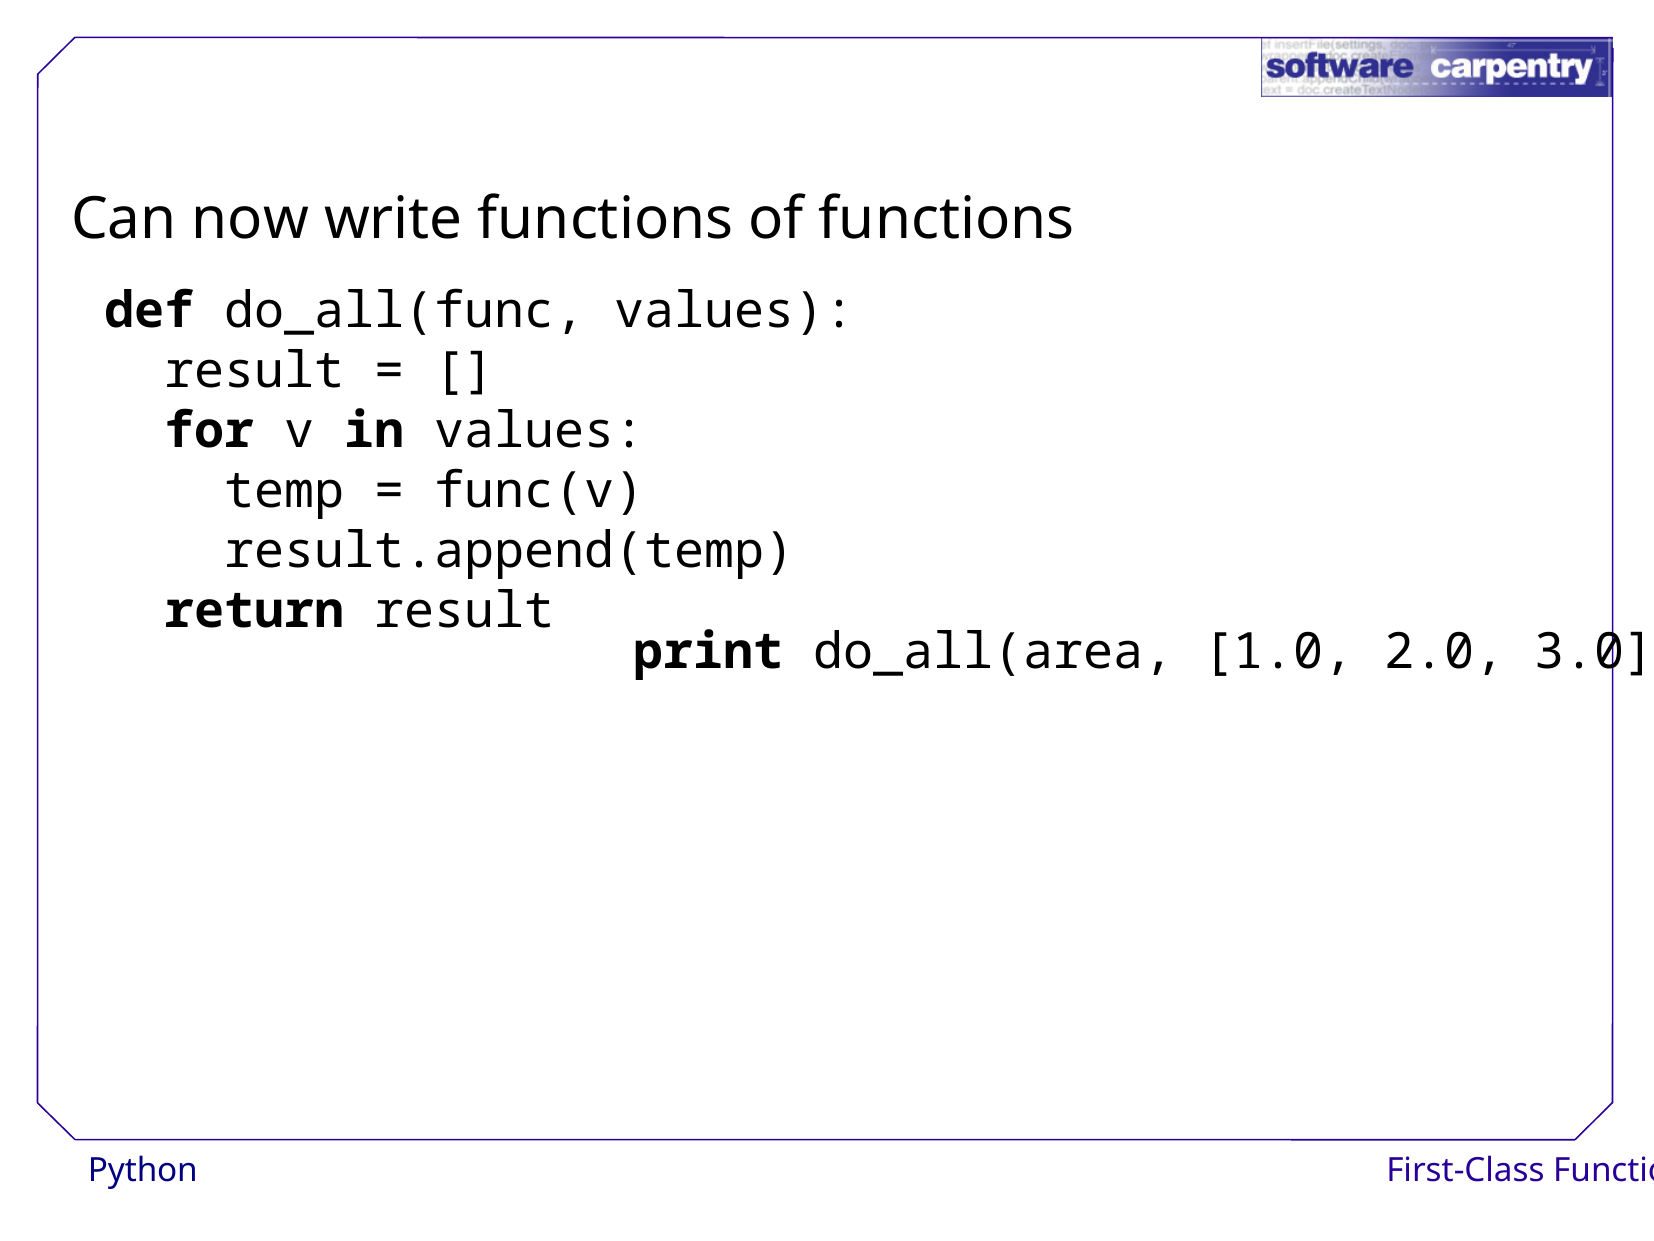

Can now write functions of functions
def do_all(func, values):
 result = []
 for v in values:
 temp = func(v)
 result.append(temp)
 return result
print do_all(area, [1.0, 2.0, 3.0])